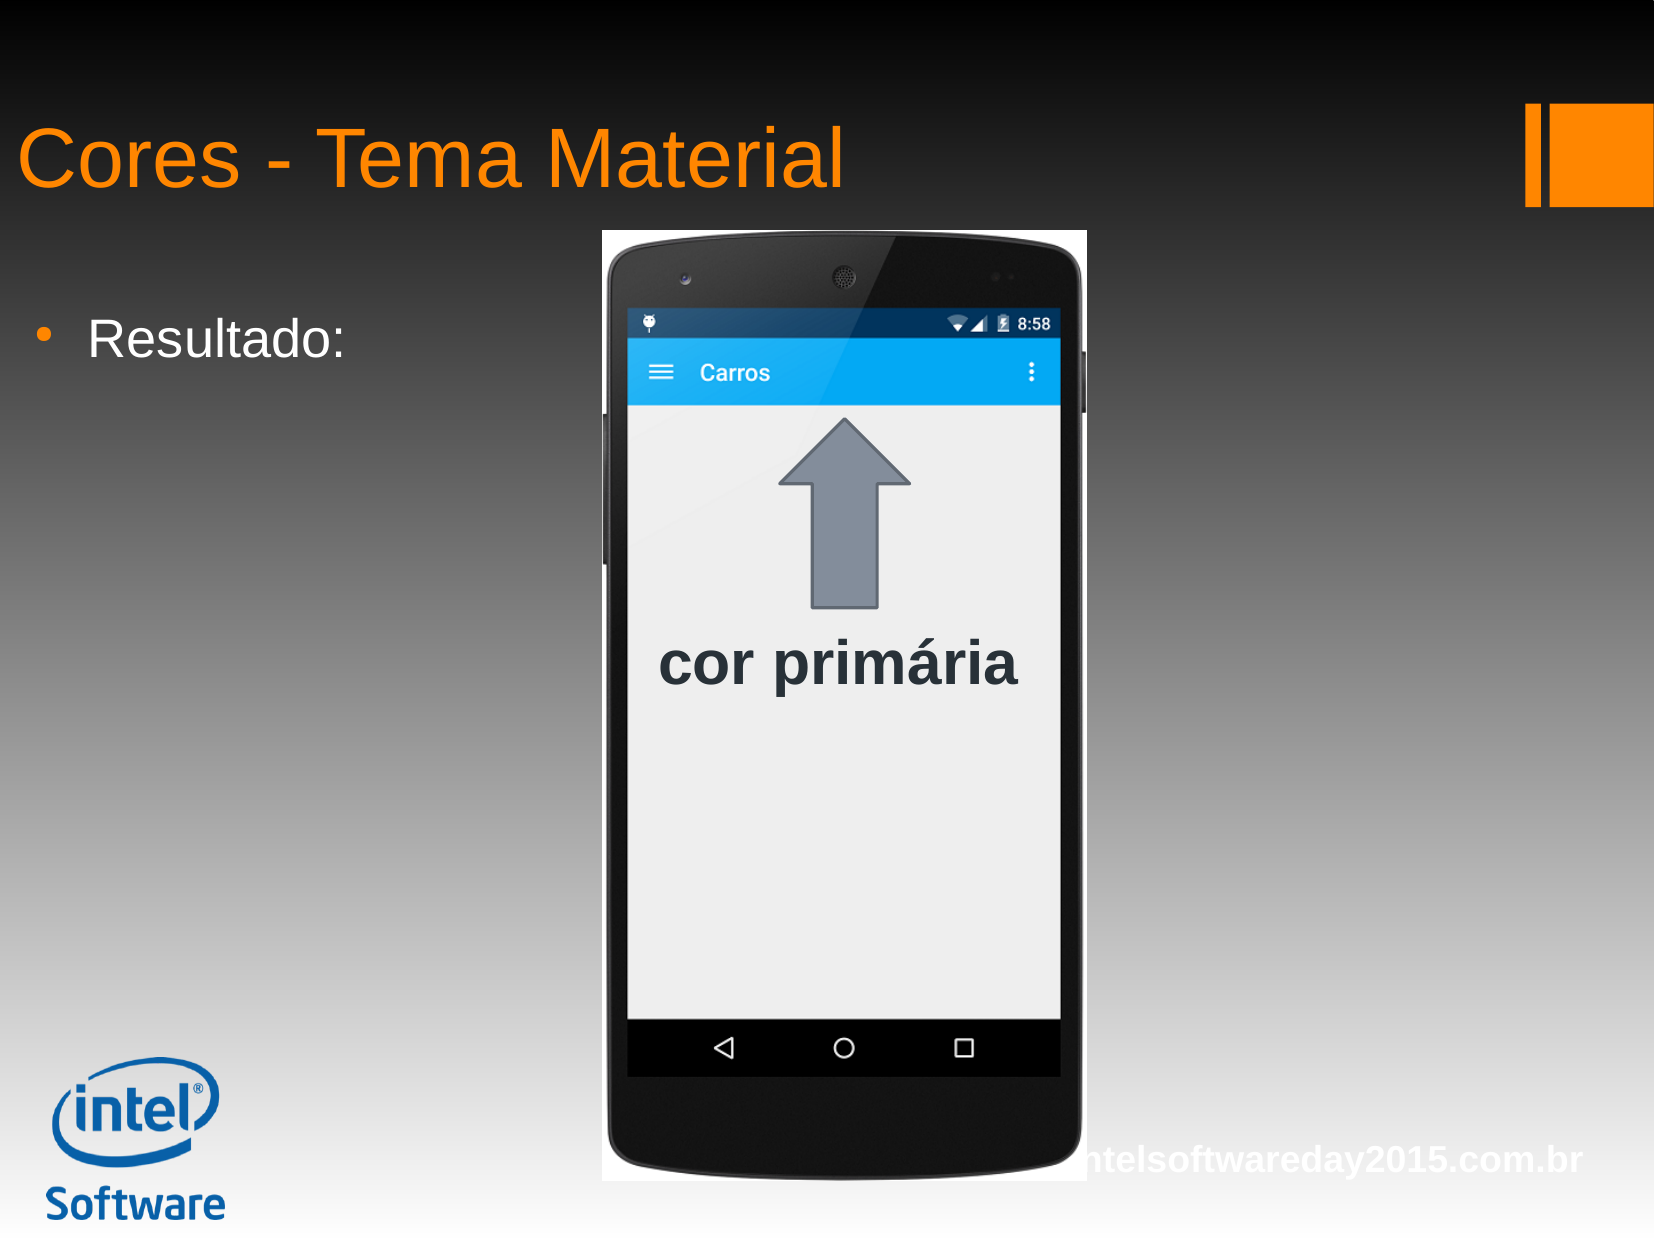

# Cores - Tema Material
Resultado:
 cor primária
Ricardo Lecheta - http://intelsoftwareday2015.com.br